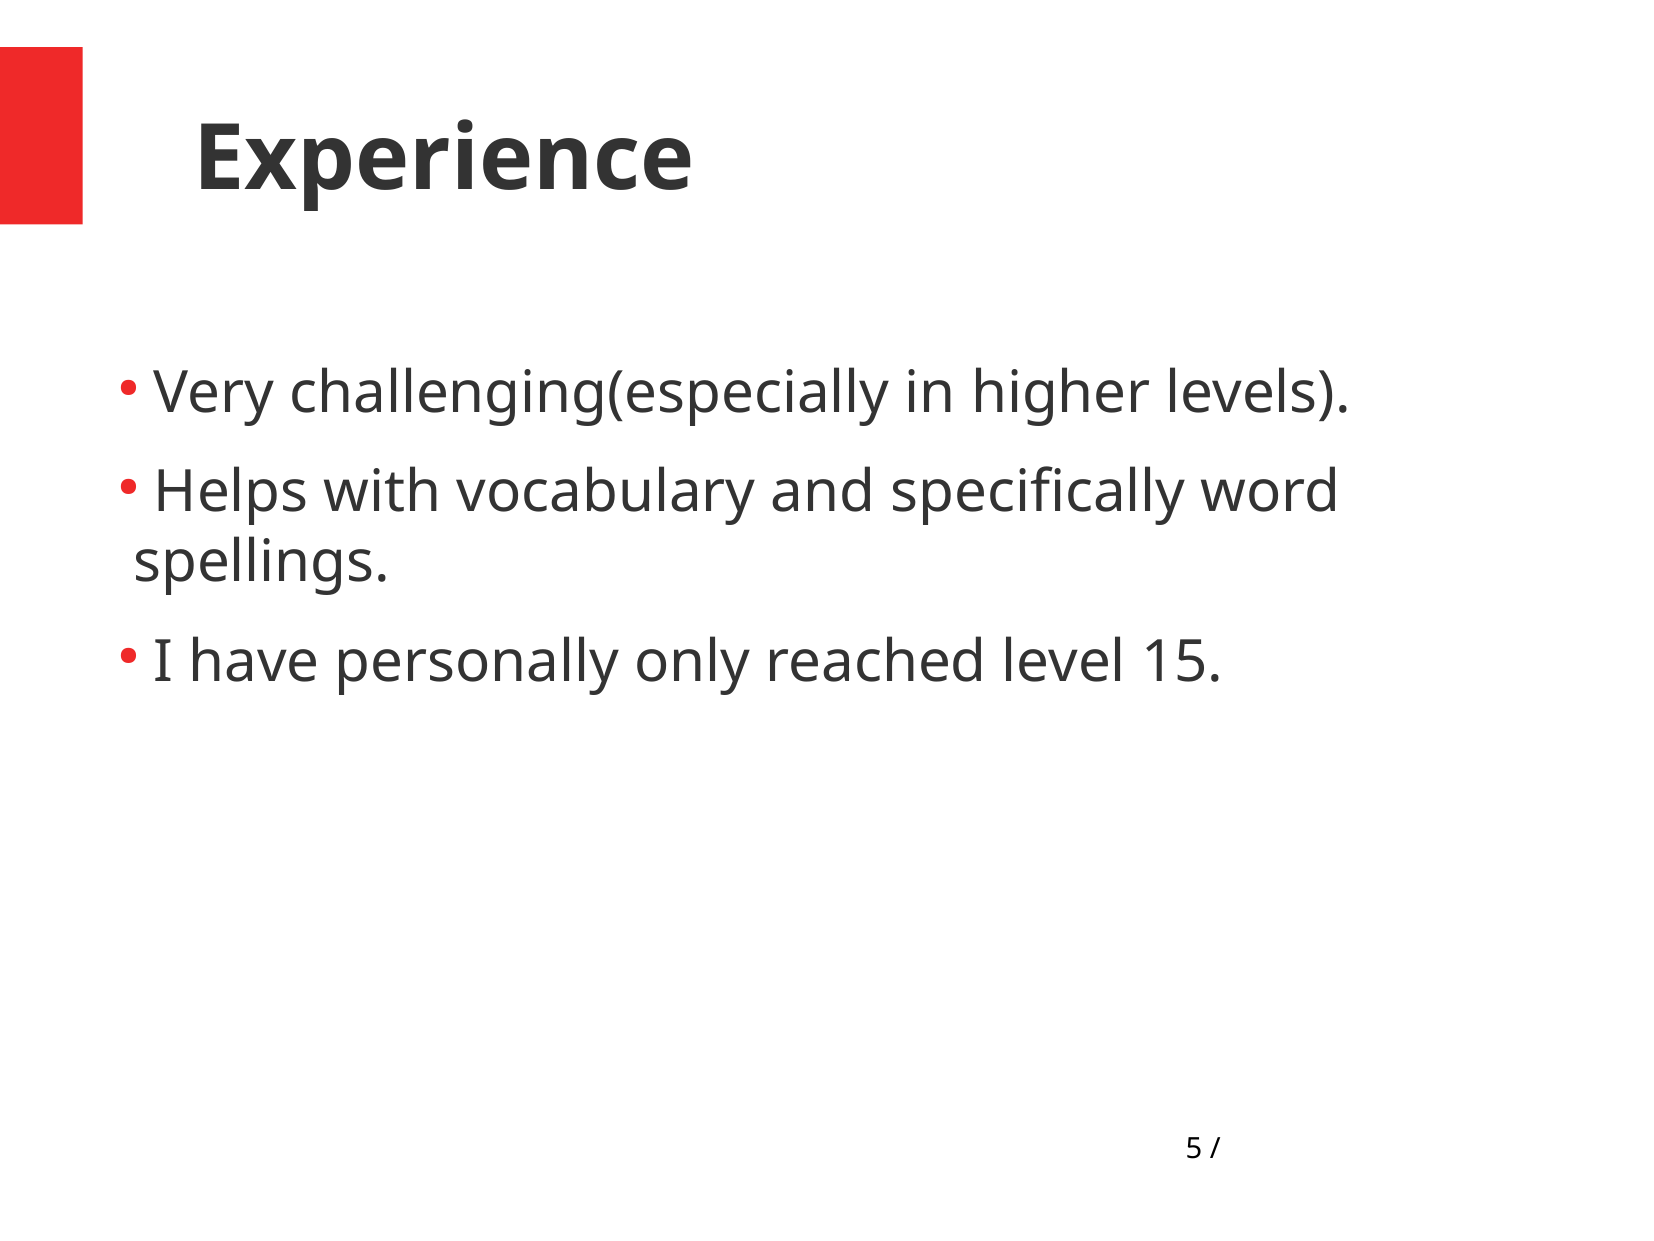

# Experience
 Very challenging(especially in higher levels).
 Helps with vocabulary and specifically word spellings.
 I have personally only reached level 15.